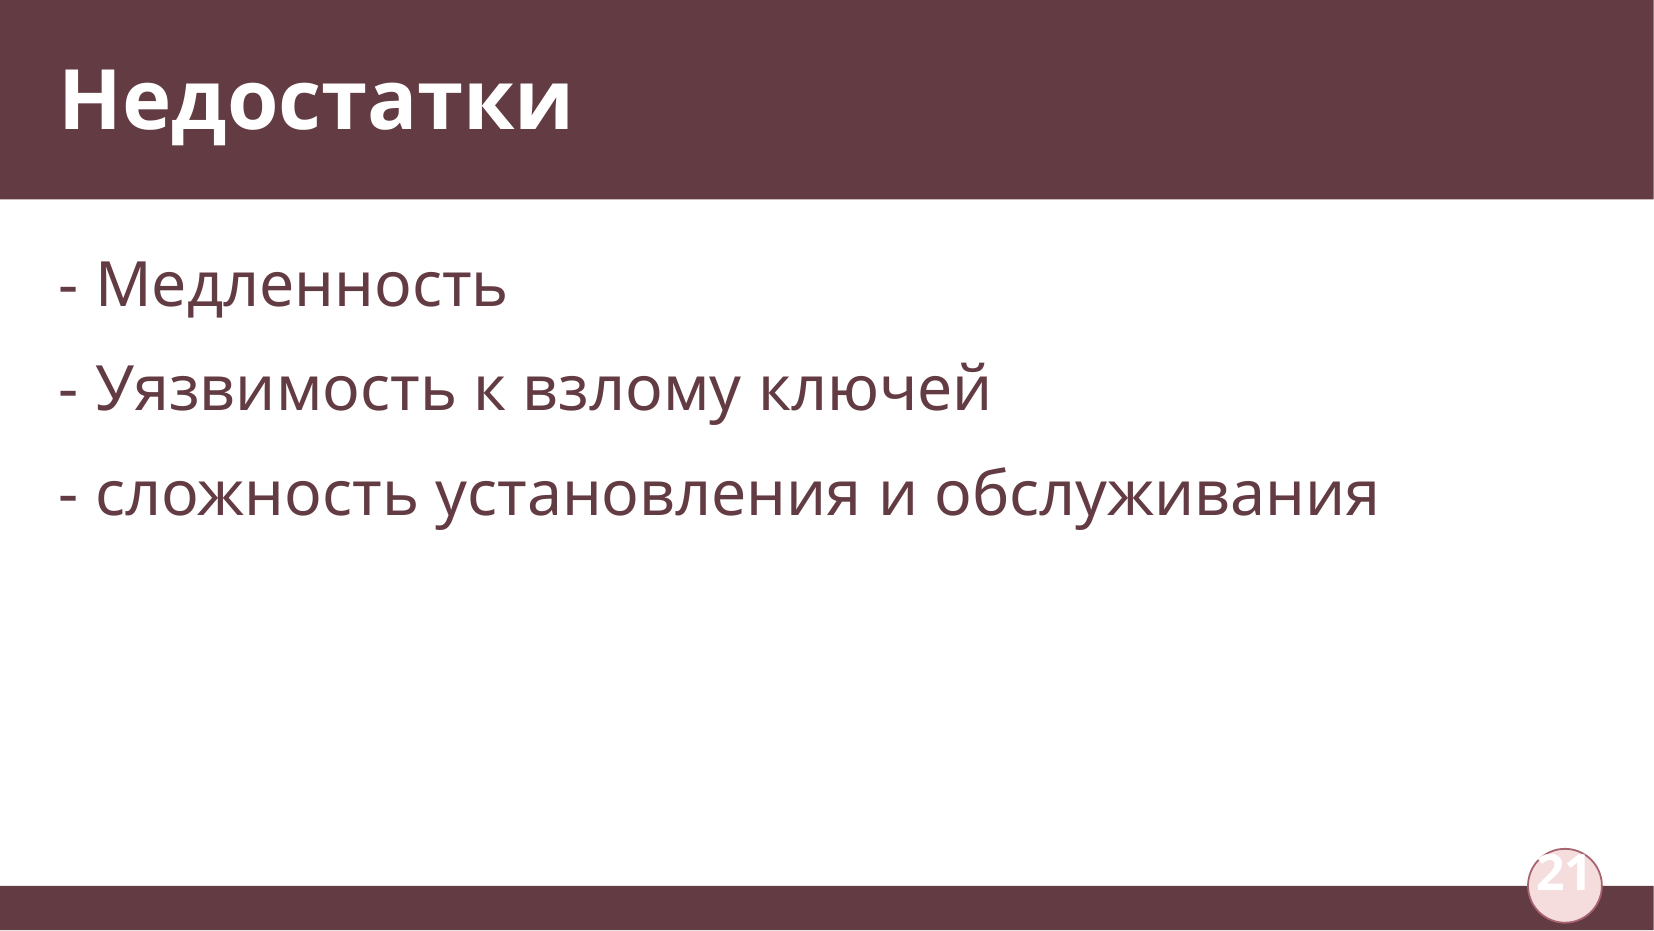

# Недостатки
- Медленность
- Уязвимость к взлому ключей
- сложность установления и обслуживания